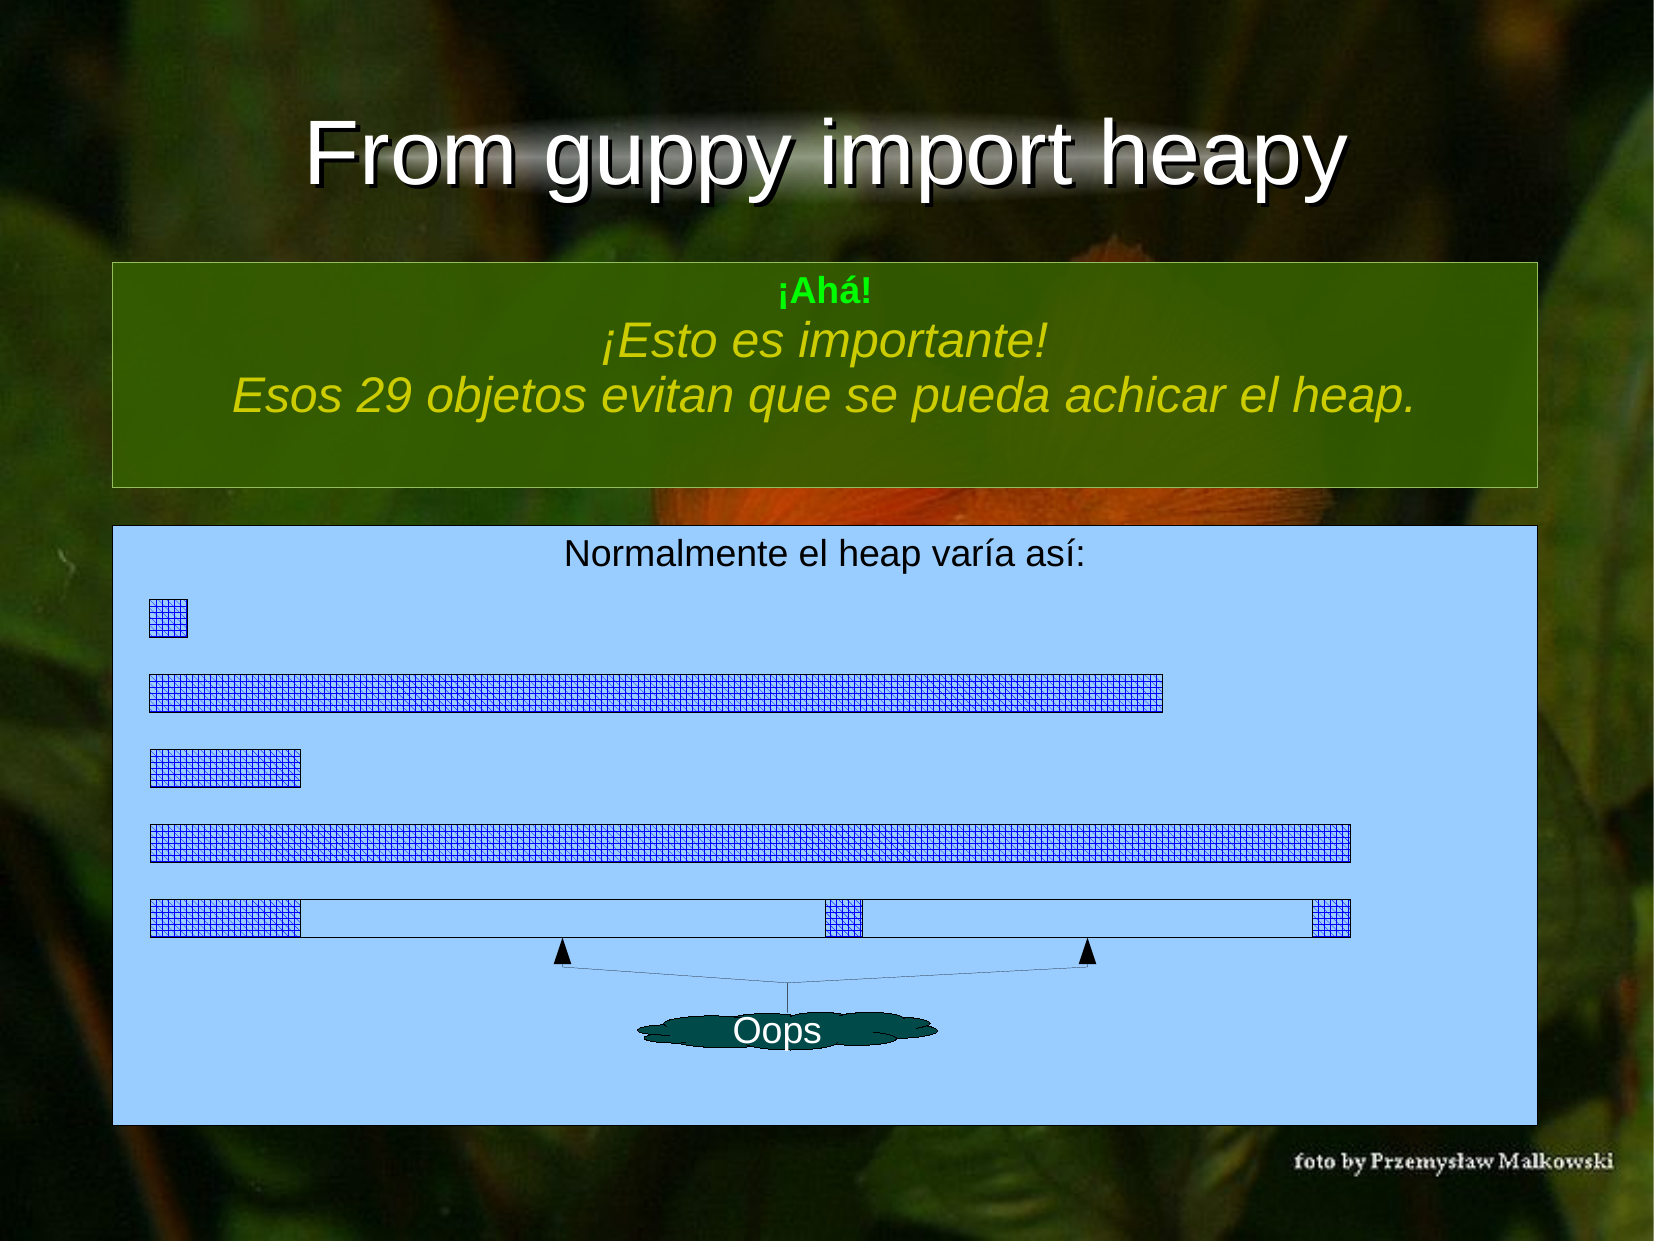

# From guppy import heapy
¡Ahá!
¡Esto es importante!
Esos 29 objetos evitan que se pueda achicar el heap.
Normalmente el heap varía así:
Oops